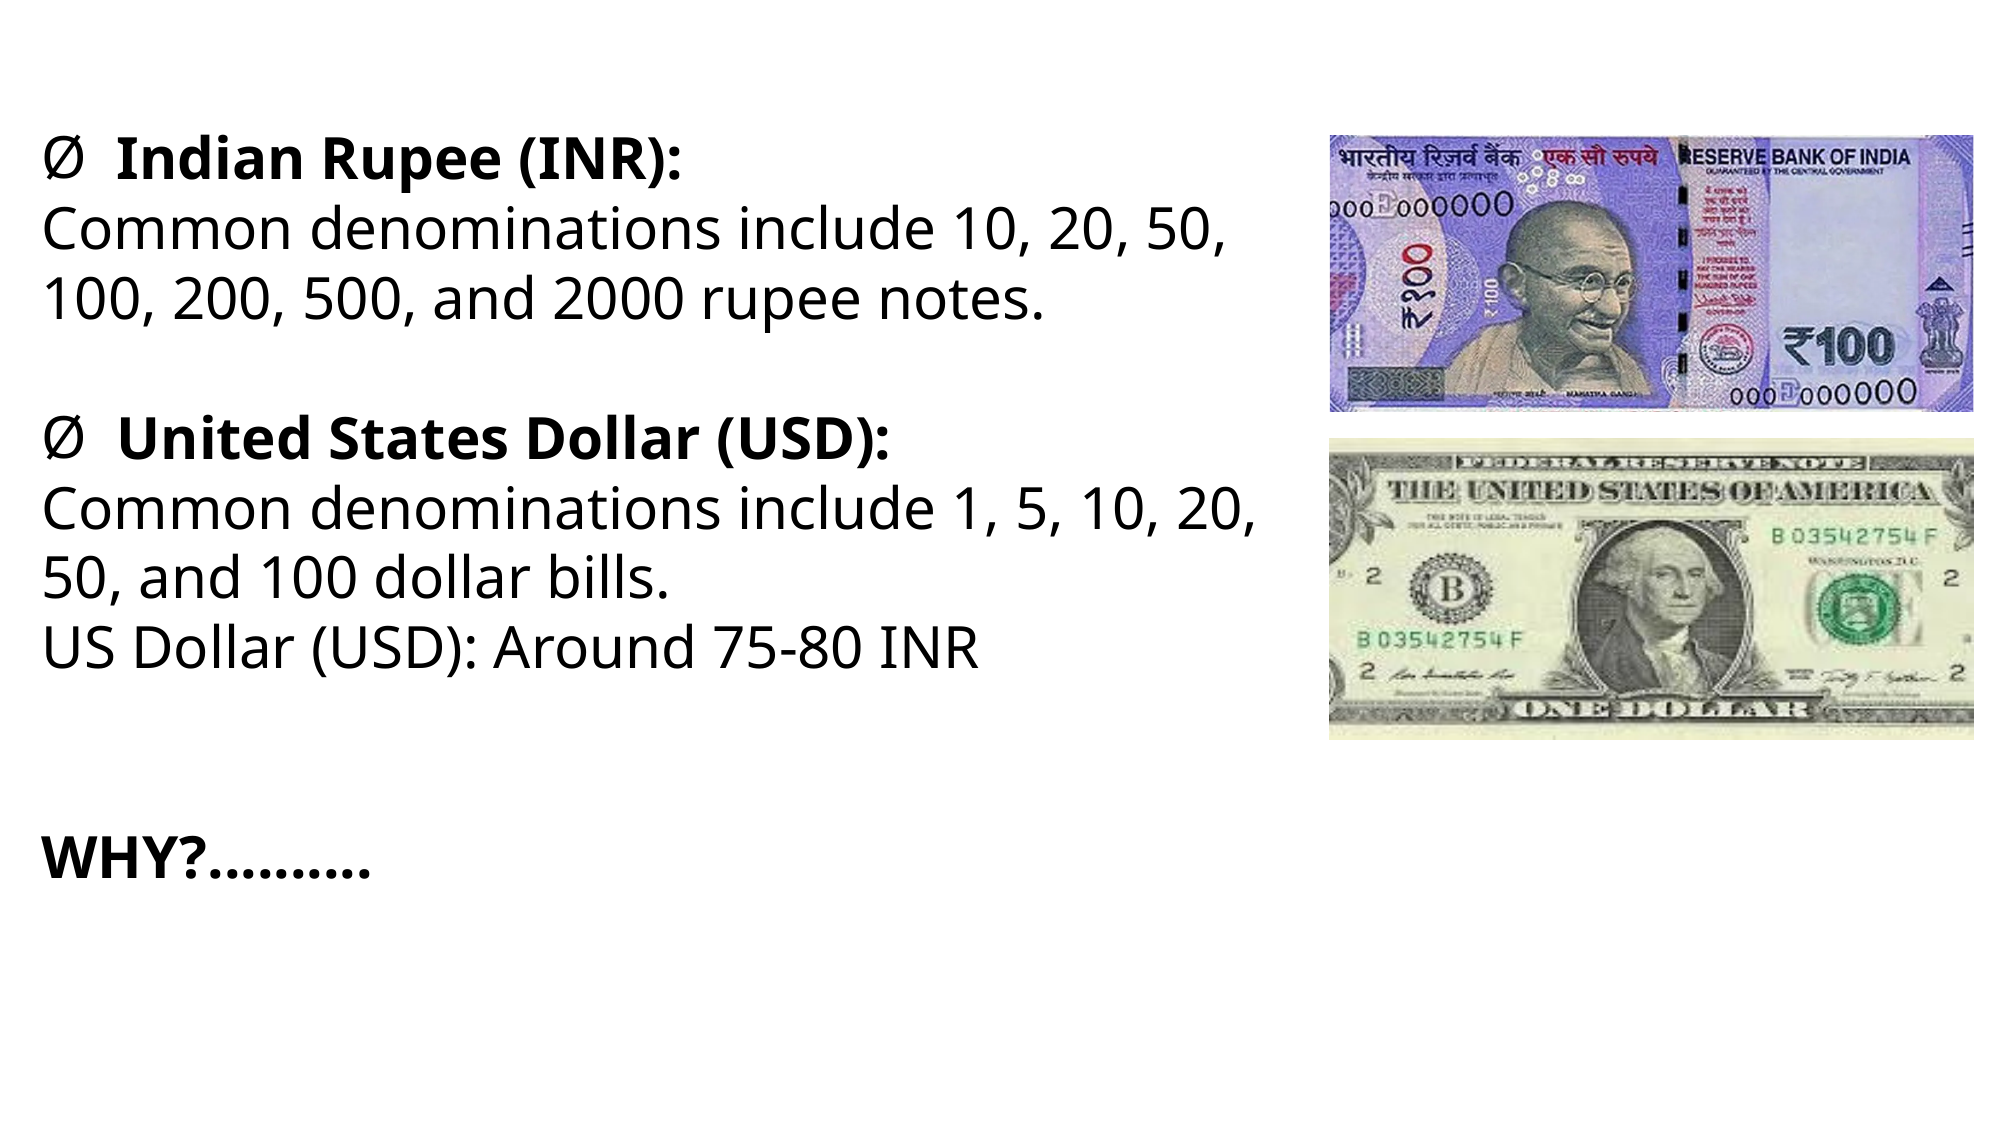

Indian Rupee (INR):
Common denominations include 10, 20, 50, 100, 200, 500, and 2000 rupee notes.
United States Dollar (USD):
Common denominations include 1, 5, 10, 20, 50, and 100 dollar bills.
US Dollar (USD): Around 75-80 INR
WHY?..........